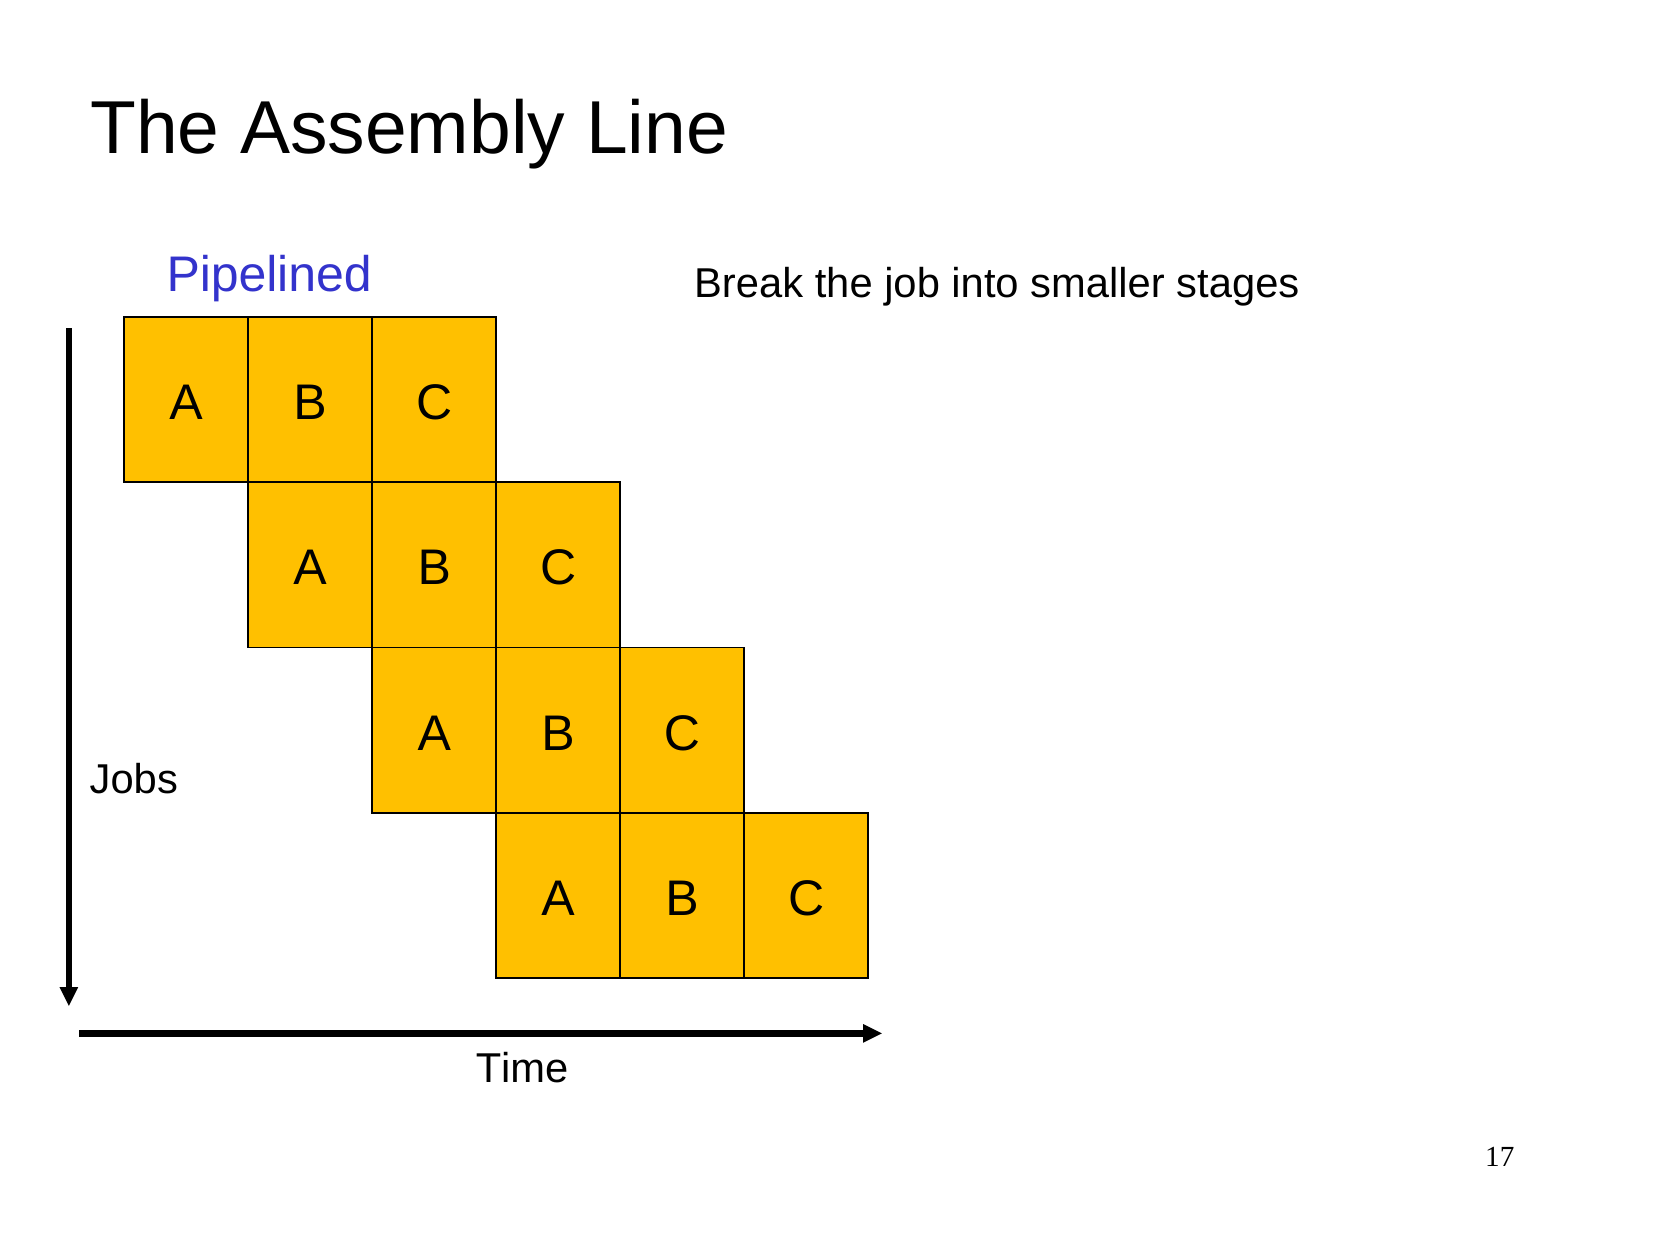

The Assembly Line
Pipelined
Break the job into smaller stages
A
B
C
A
B
C
A
B
C
Jobs
A
B
C
Time